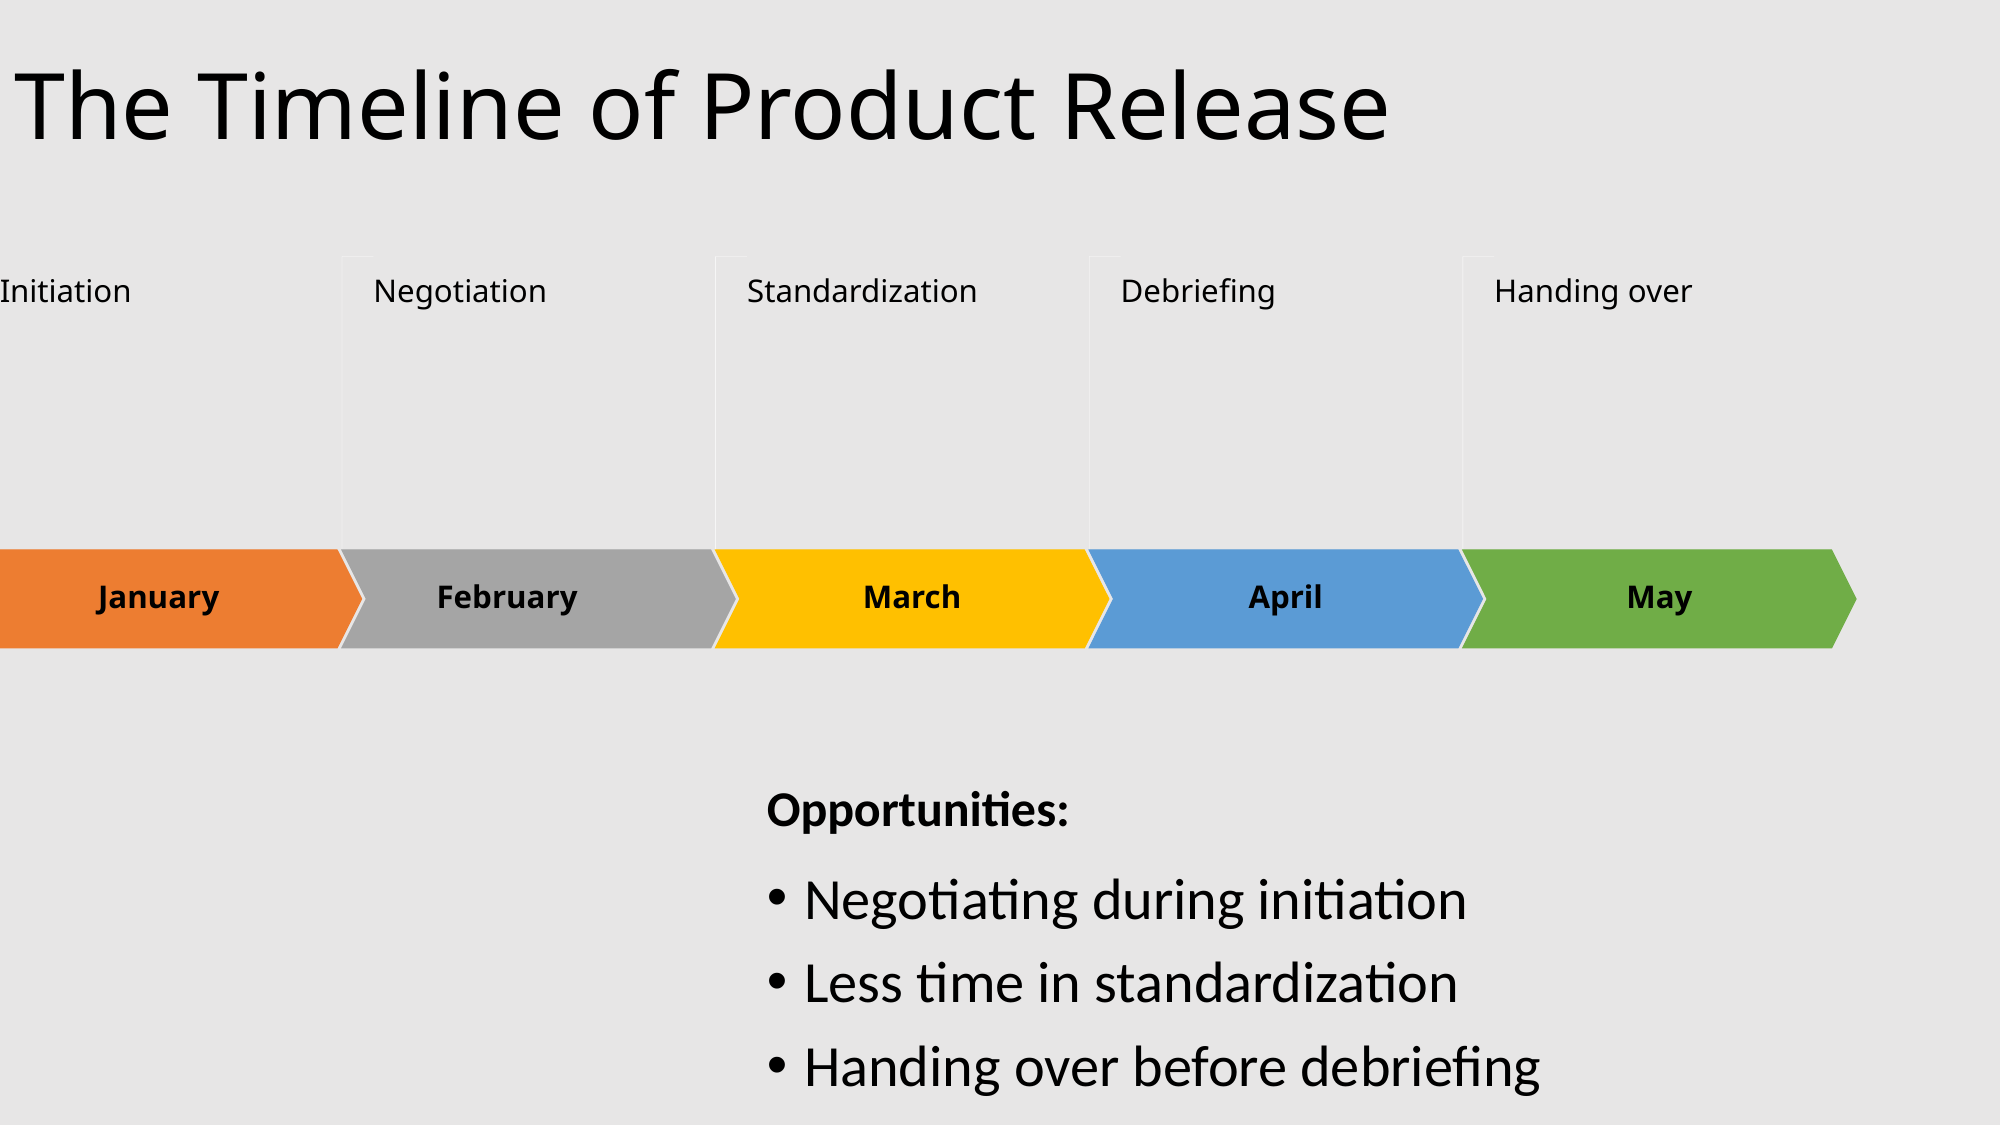

# The Timeline of Product Release
Initiation
Negotiation
Standardization
Debriefing
Handing over
January
February
March
April
May
Opportunities:
Negotiating during initiation
Less time in standardization
Handing over before debriefing